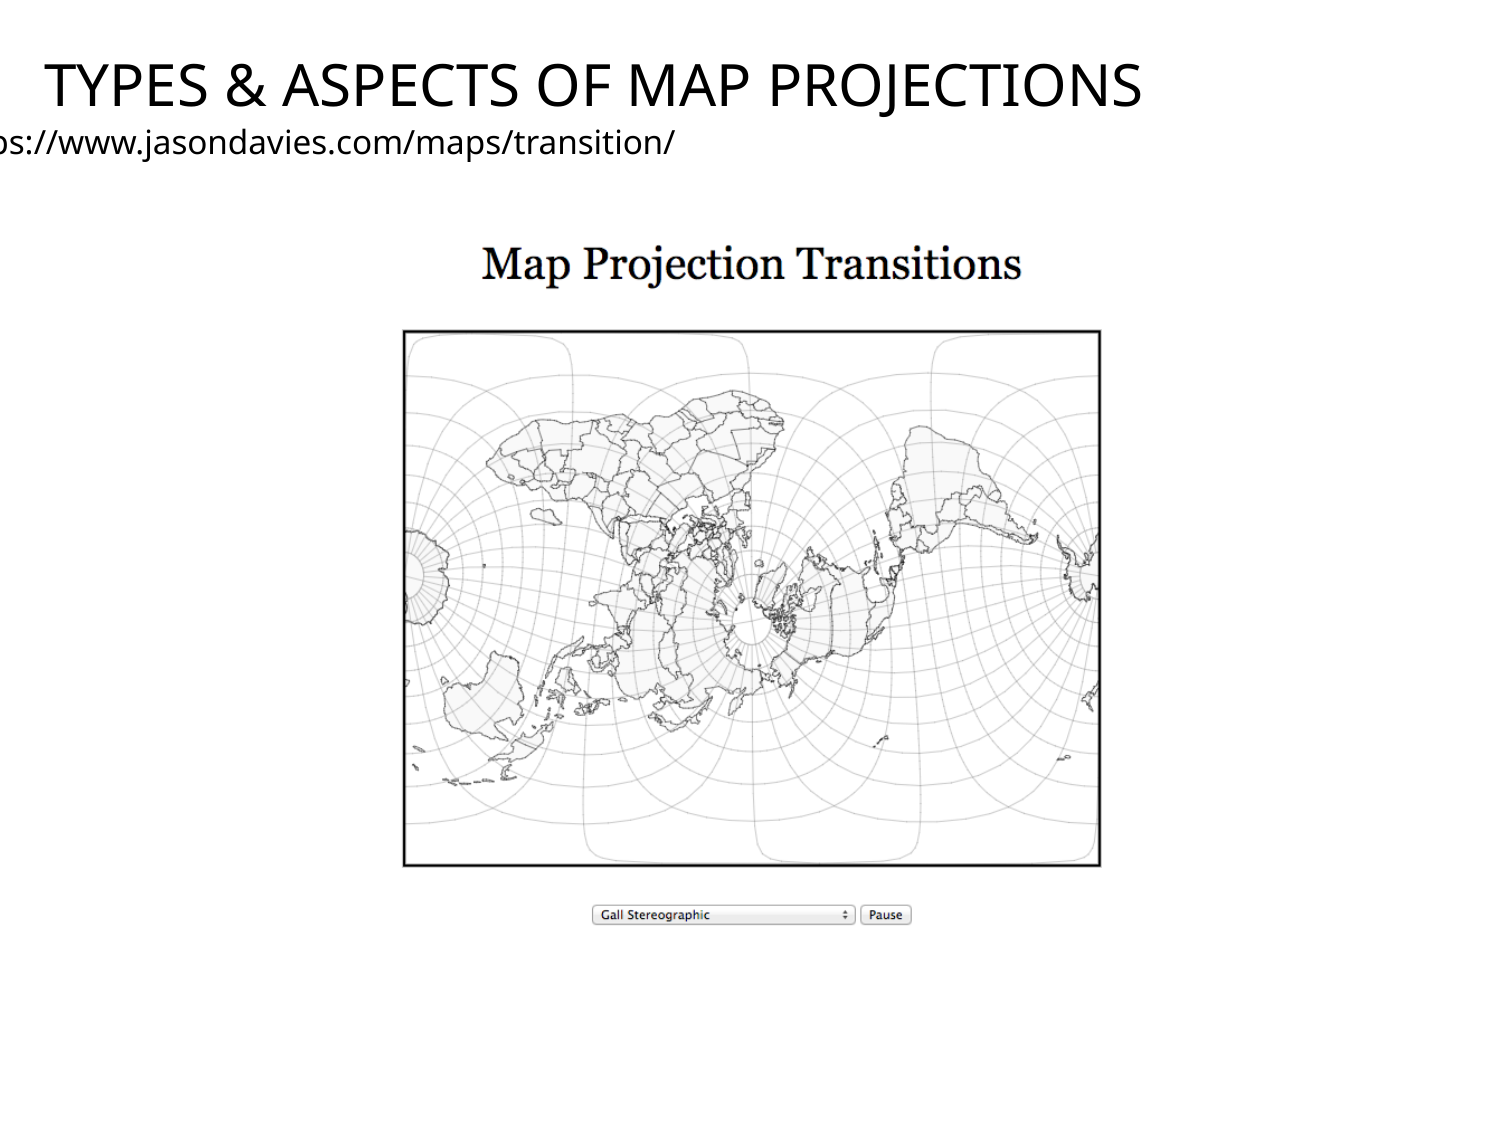

TYPES & ASPECTS OF MAP PROJECTIONS
https://www.jasondavies.com/maps/transition/